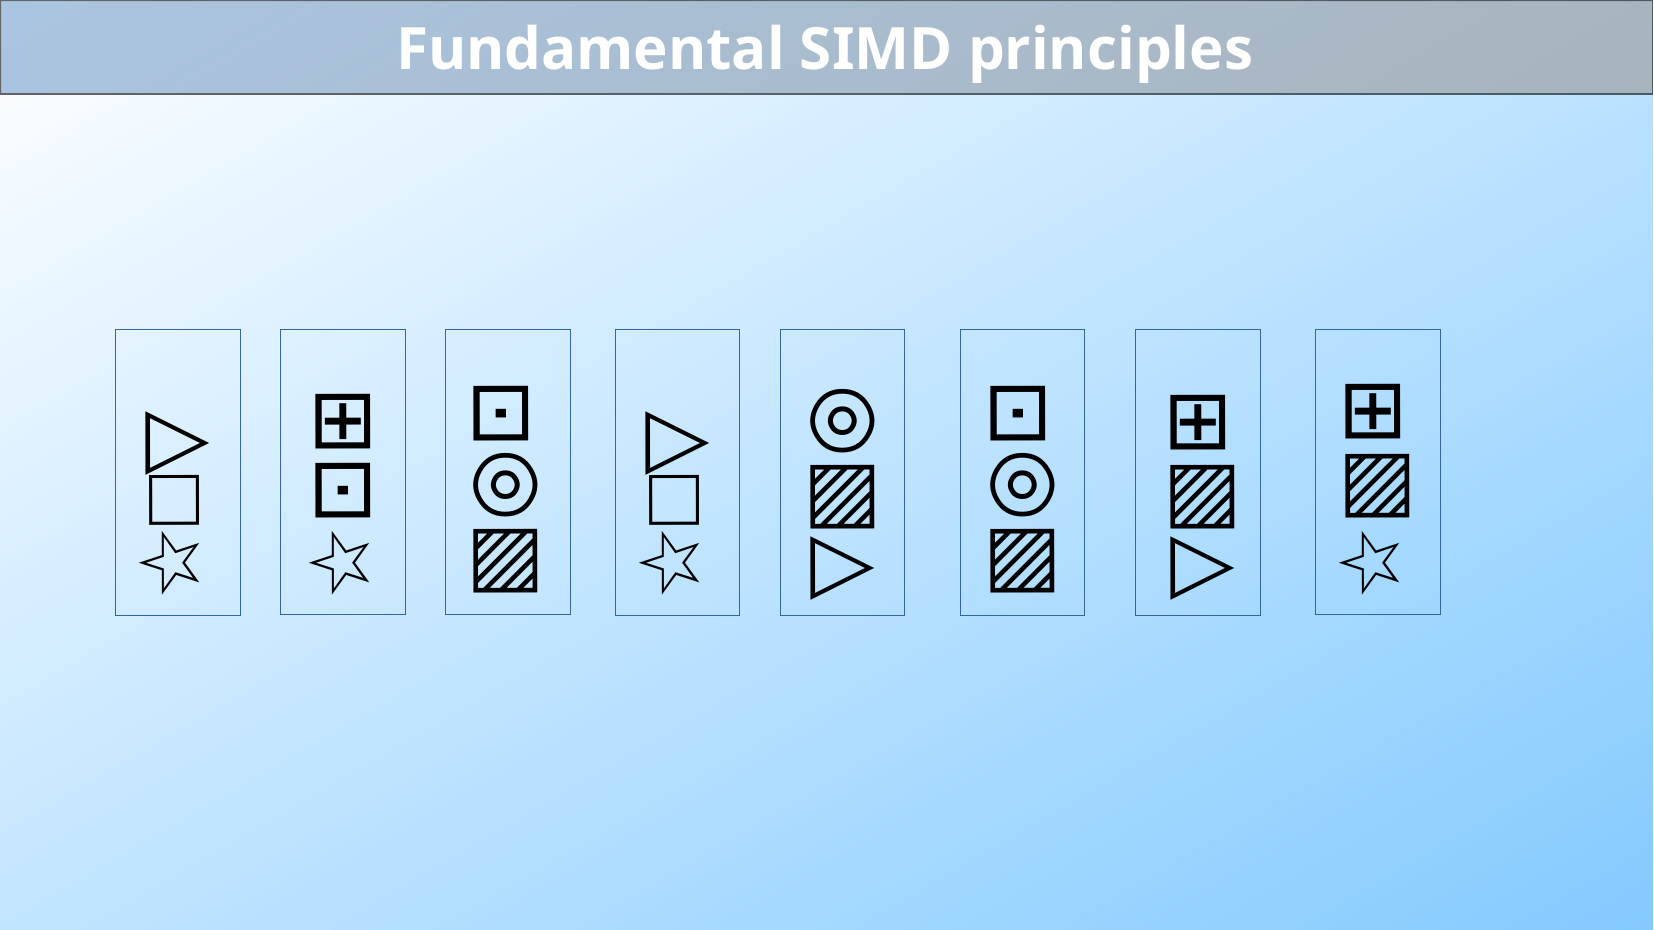

Fundamental SIMD principles
▧◎⊡
☆□▽
▽▧◎
▧◎⊡
▽▧⊞
☆□▽
☆⊡⊞
☆▧⊞